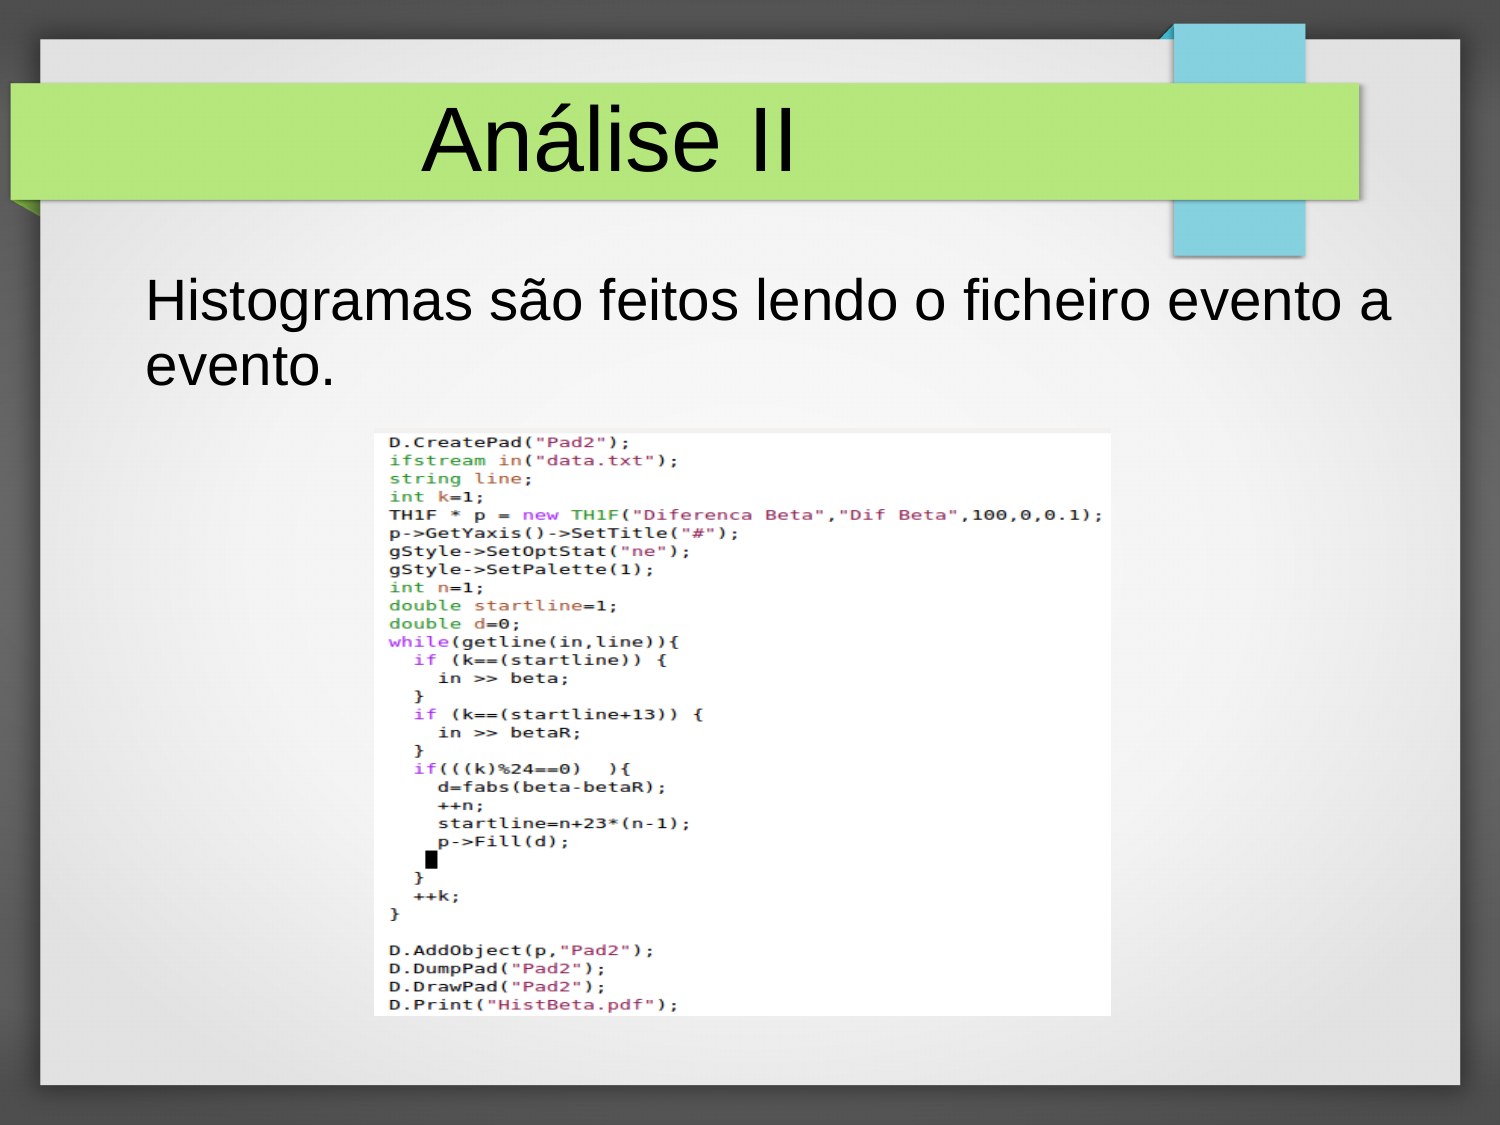

# Análise II
Histogramas são feitos lendo o ficheiro evento a evento.